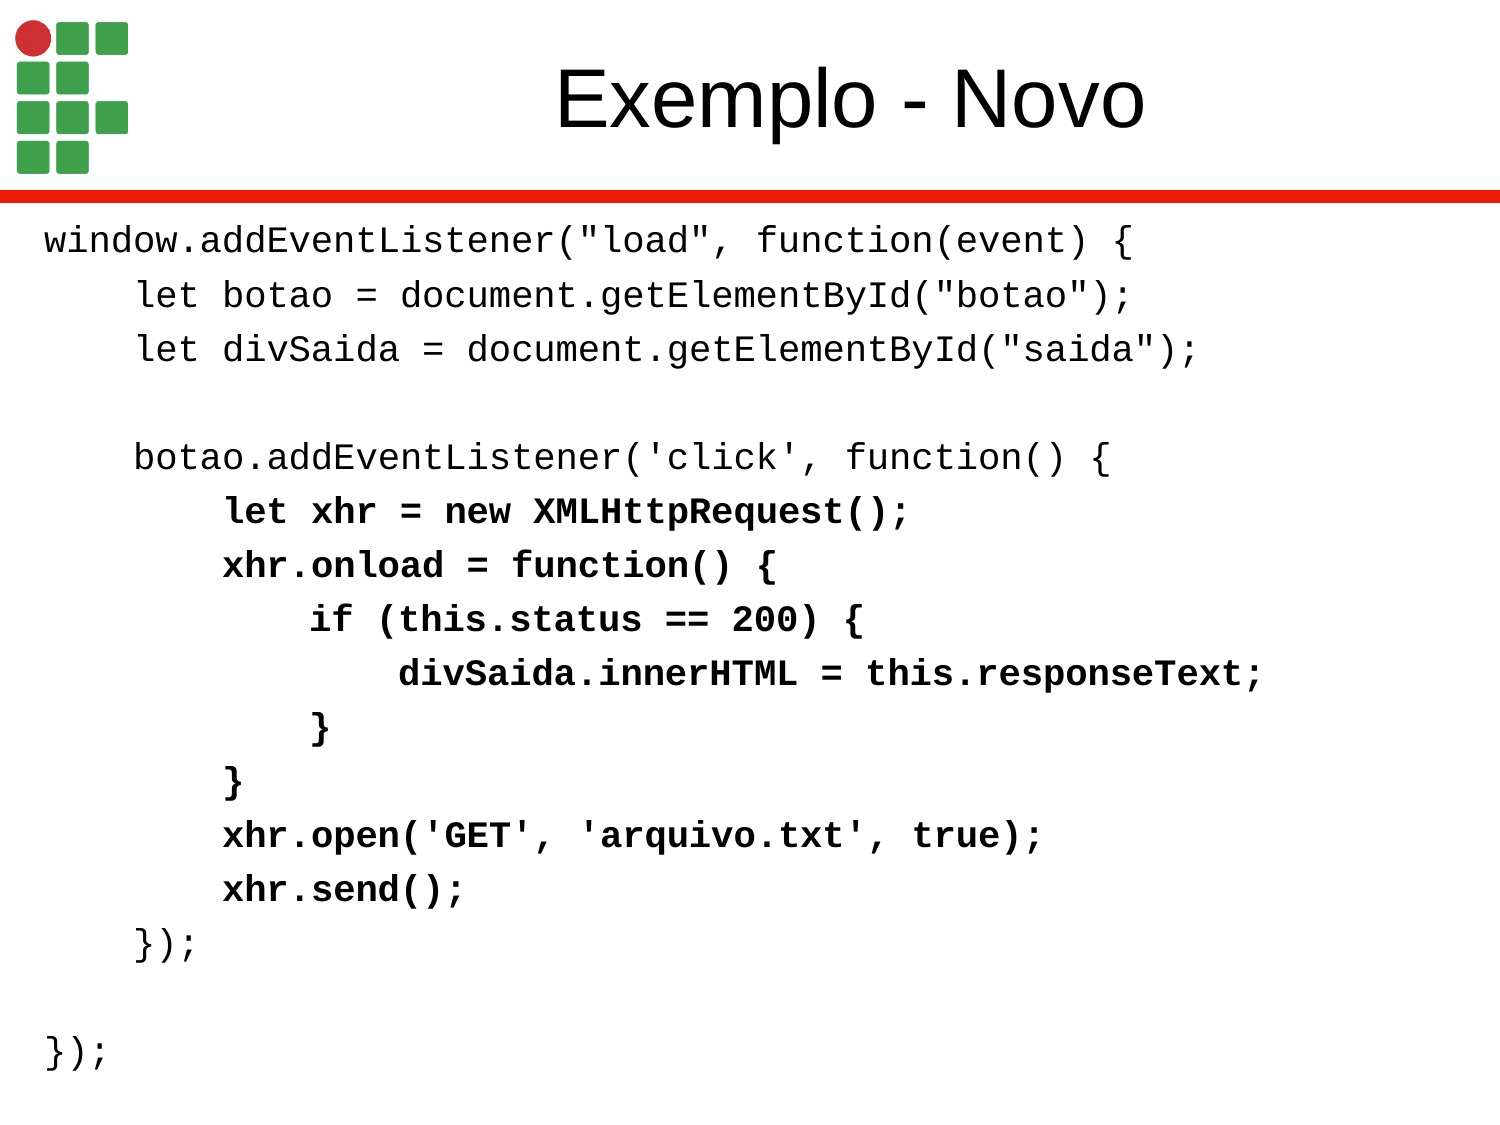

# Exemplo - Novo
window.addEventListener("load", function(event) {
 let botao = document.getElementById("botao");
 let divSaida = document.getElementById("saida");
 botao.addEventListener('click', function() {
 let xhr = new XMLHttpRequest();
 xhr.onload = function() {
 	 if (this.status == 200) {
 					 divSaida.innerHTML = this.responseText;
 	 }
 }
 xhr.open('GET', 'arquivo.txt', true);
 xhr.send();
 });
});